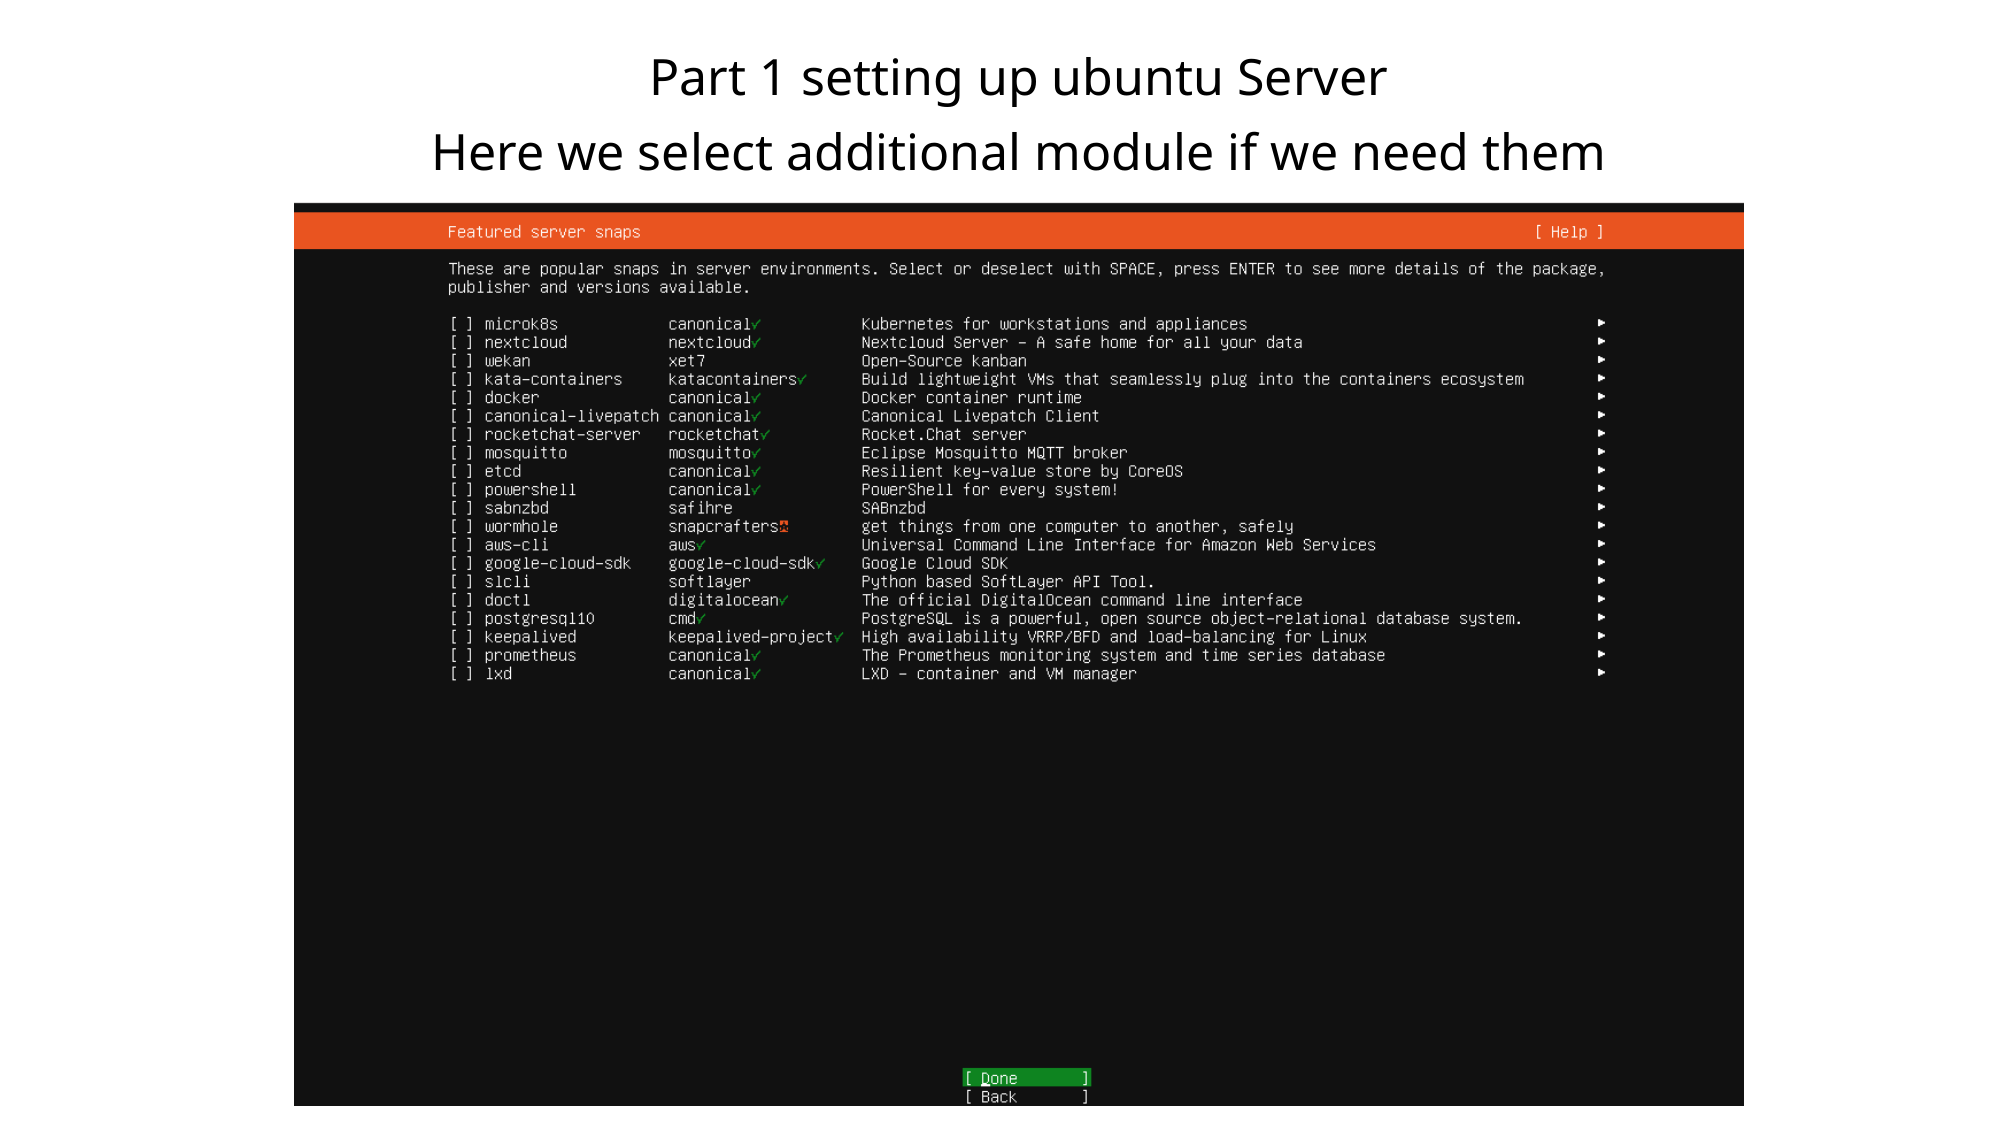

# Part 1 setting up ubuntu Server
Here we select additional module if we need them